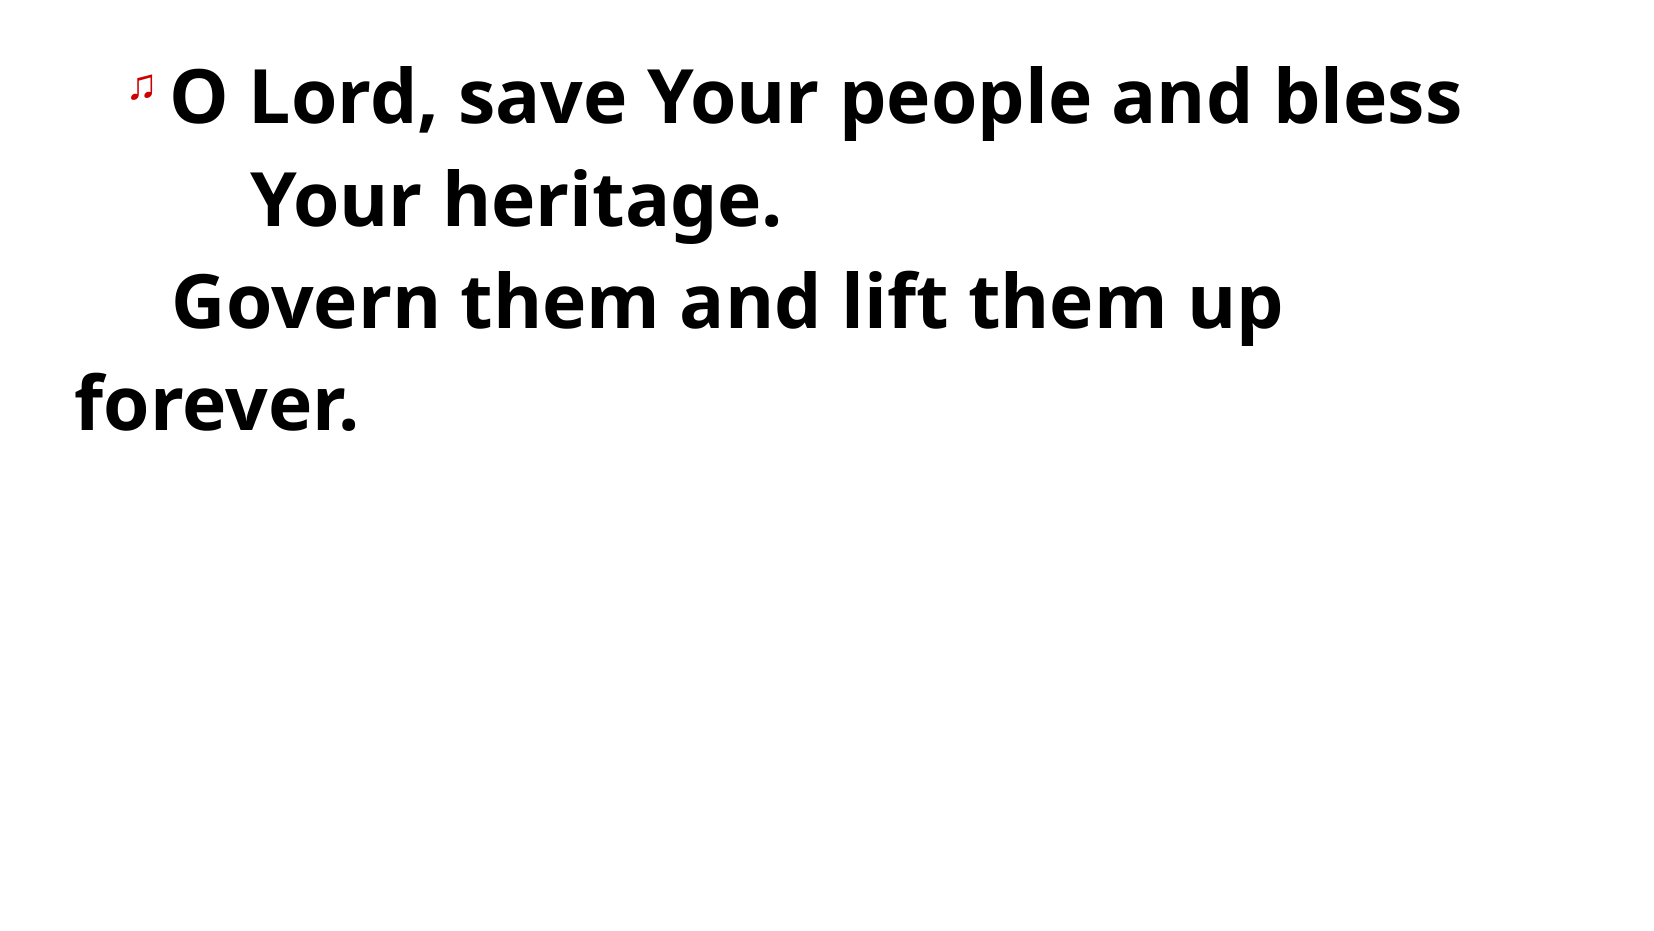

♫ O Lord, save Your people and bless
 Your heritage.
 Govern them and lift them up forever.